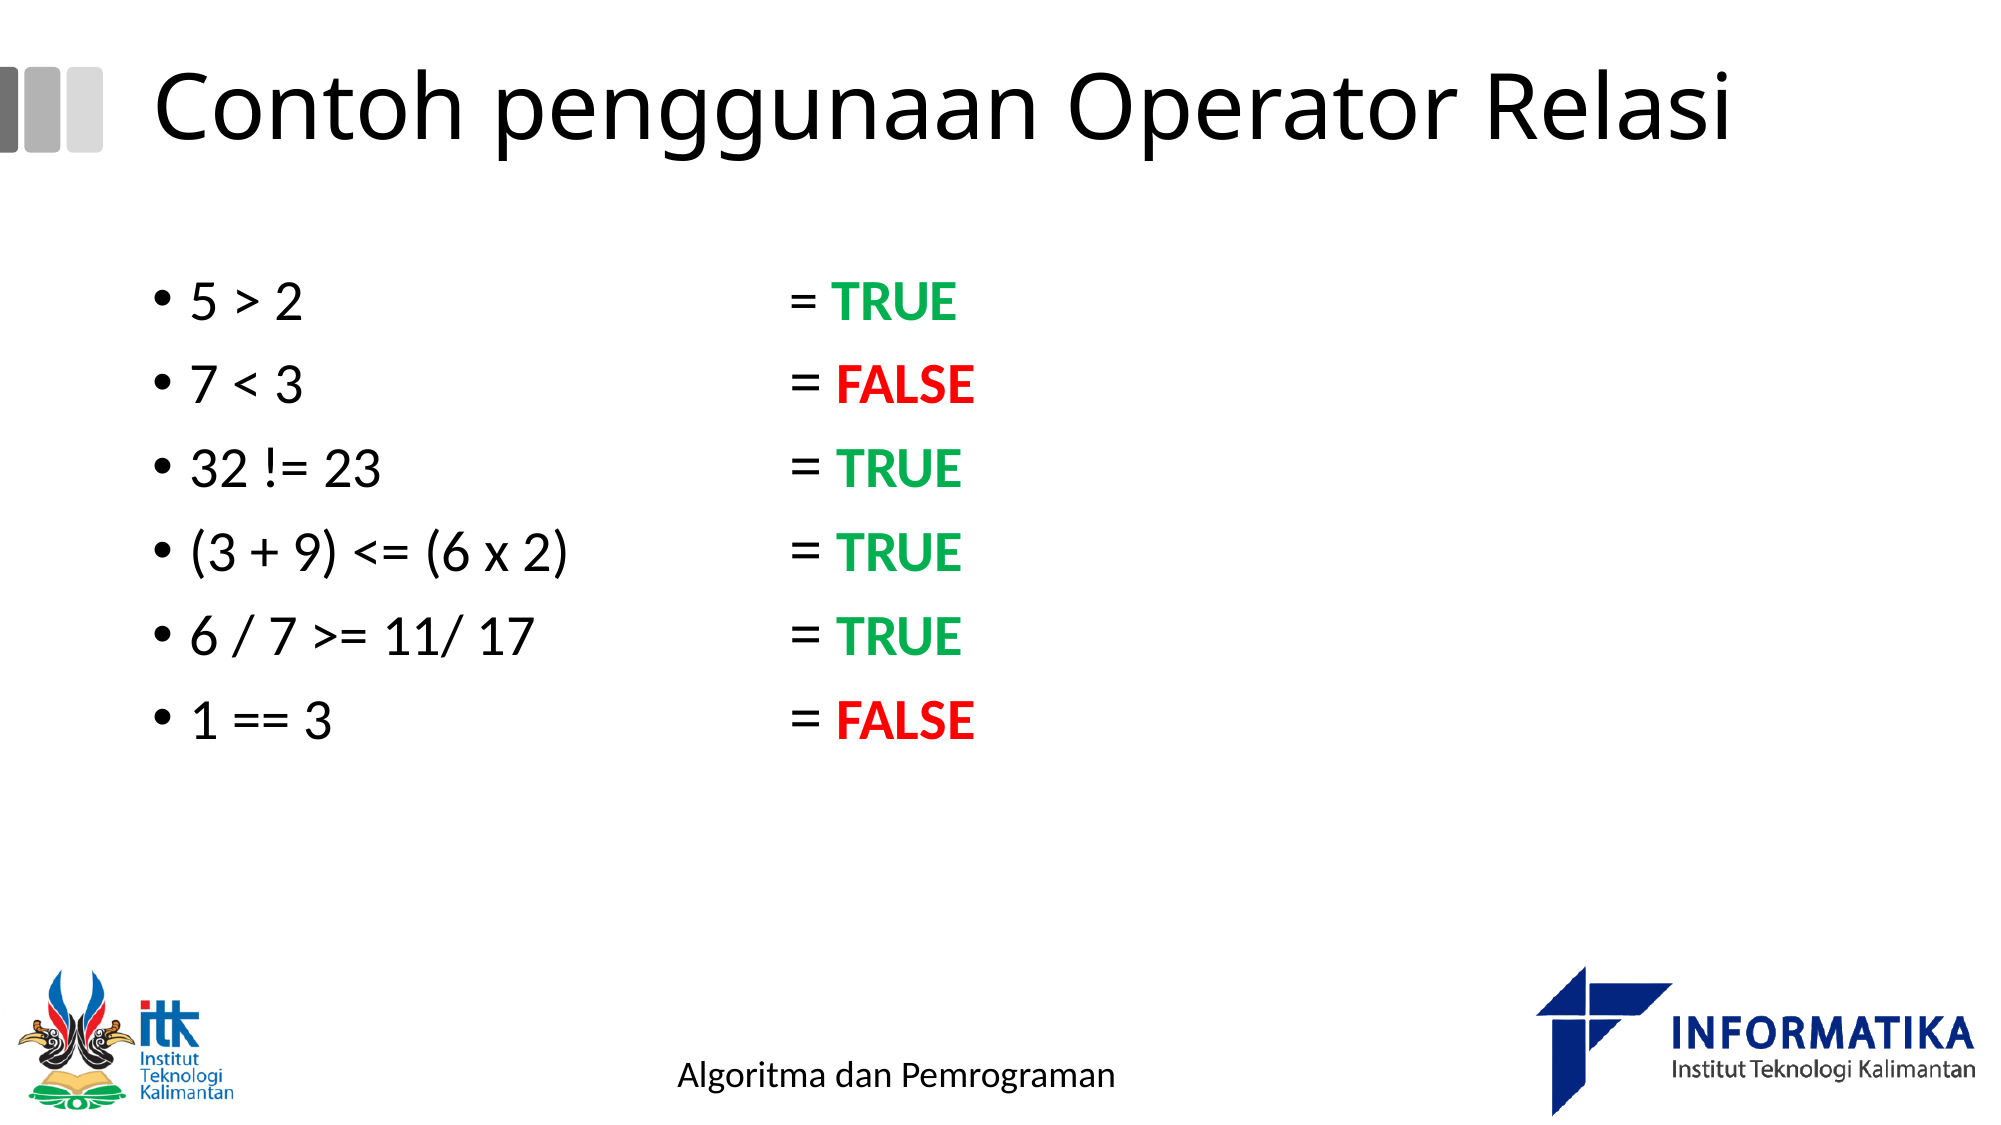

Contoh penggunaan Operator Relasi
5 > 2				= TRUE
7 < 3				= FALSE
32 != 23			= TRUE
(3 + 9) <= (6 x 2)		= TRUE
6 / 7 >= 11/ 17		= TRUE
1 == 3				= FALSE
Algoritma dan Pemrograman